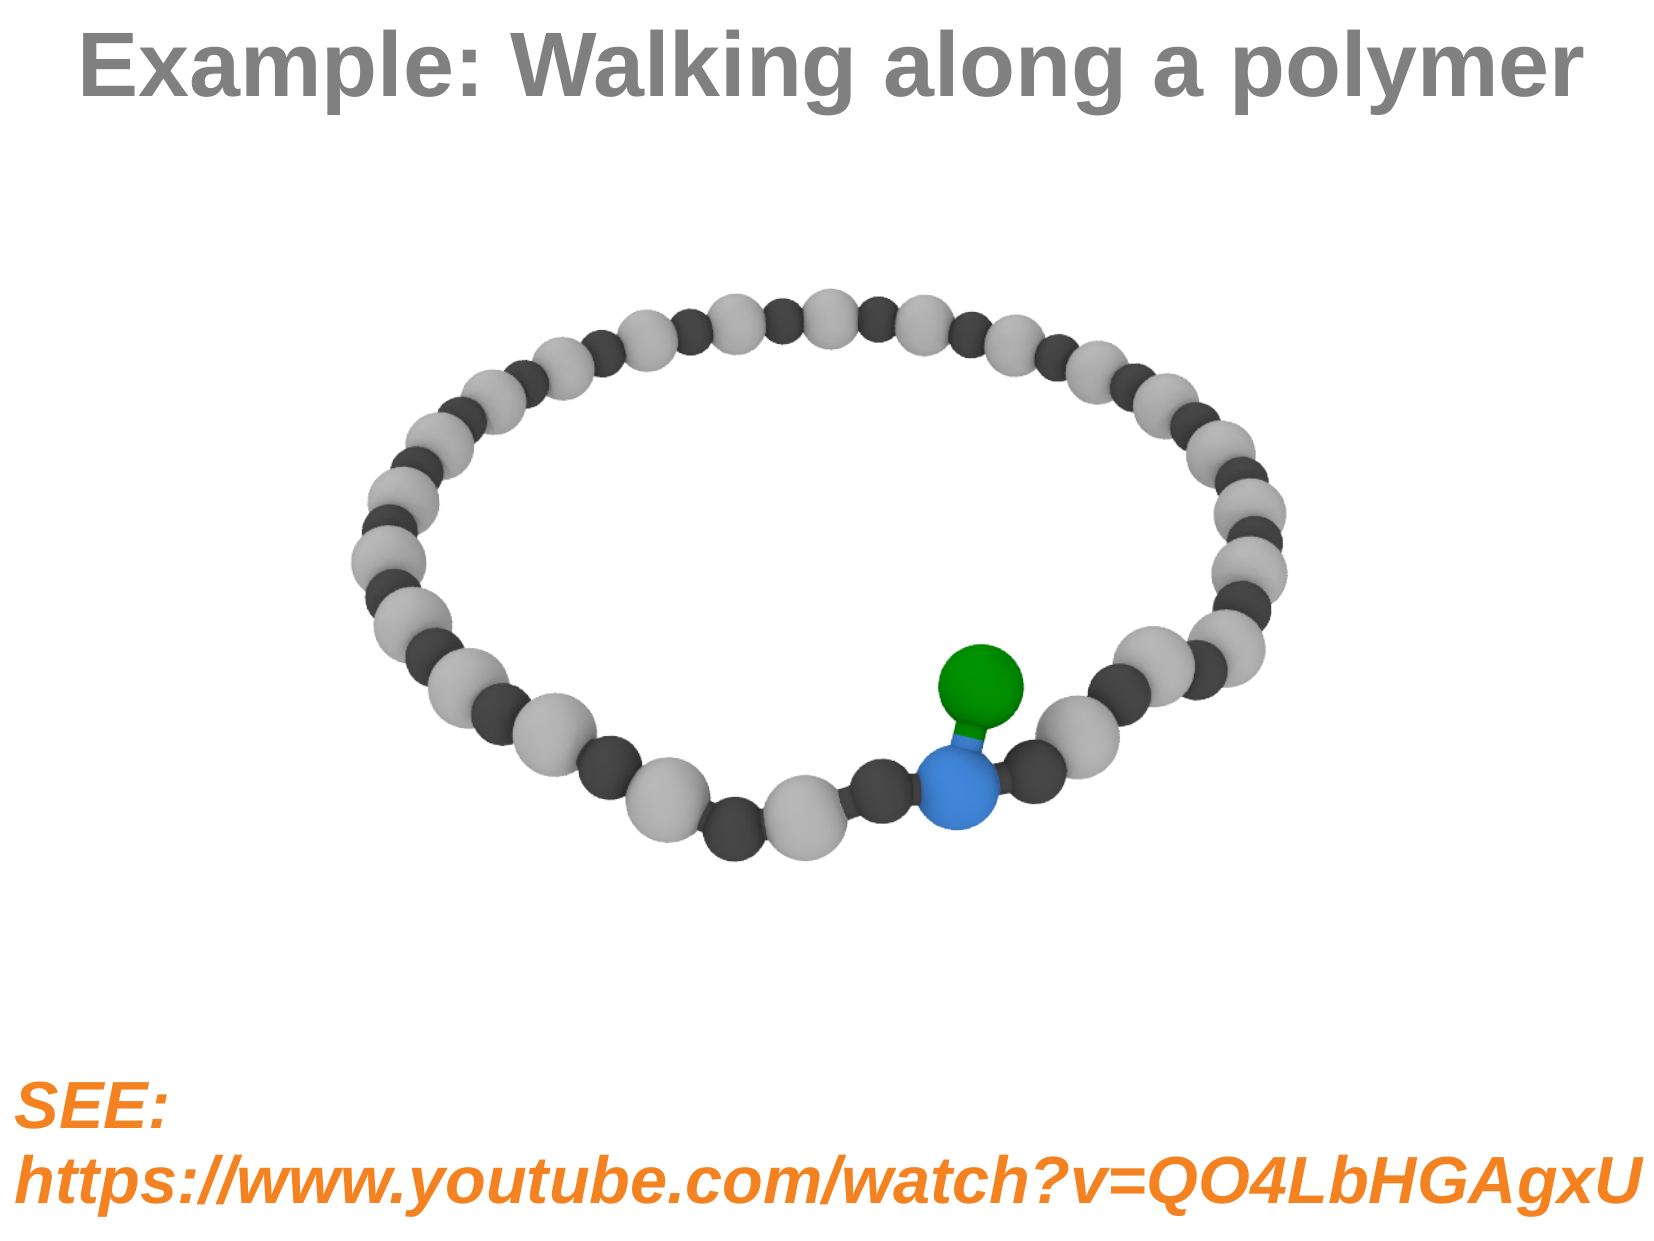

# Example: Walking along a polymer
SEE:
https://www.youtube.com/watch?v=QO4LbHGAgxU